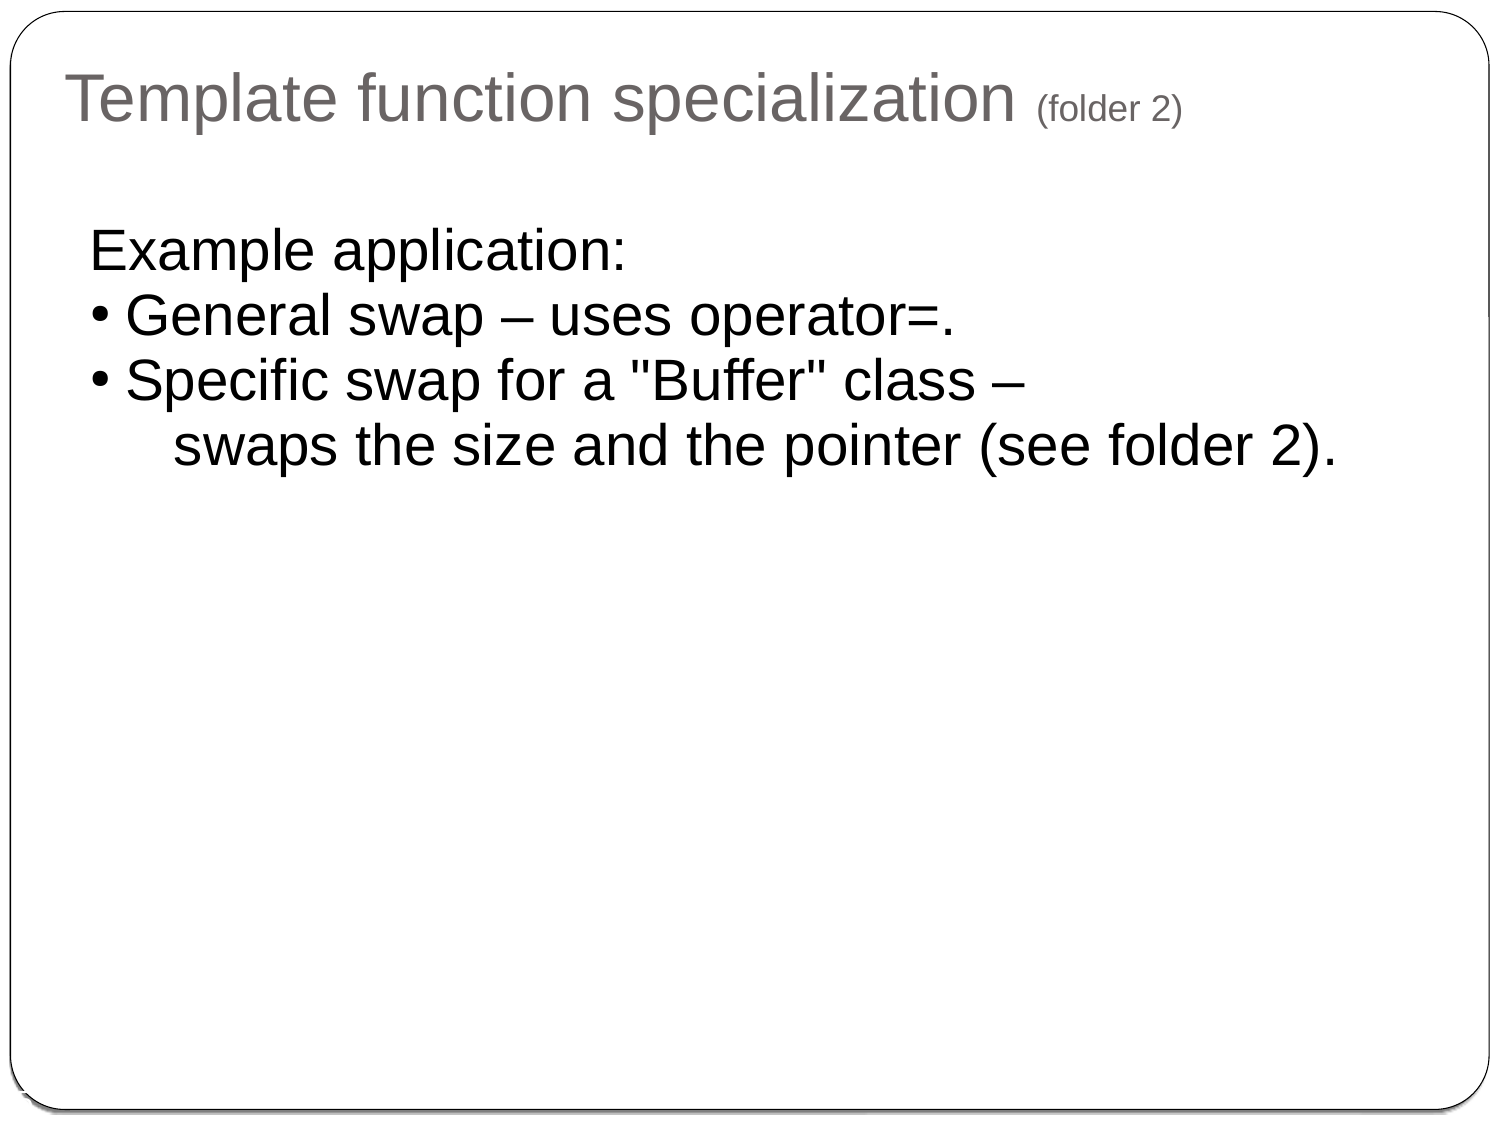

# Template function specialization (folder 2)
Example application:
General swap – uses operator=.
Specific swap for a "Buffer" class –
 swaps the size and the pointer (see folder 2).